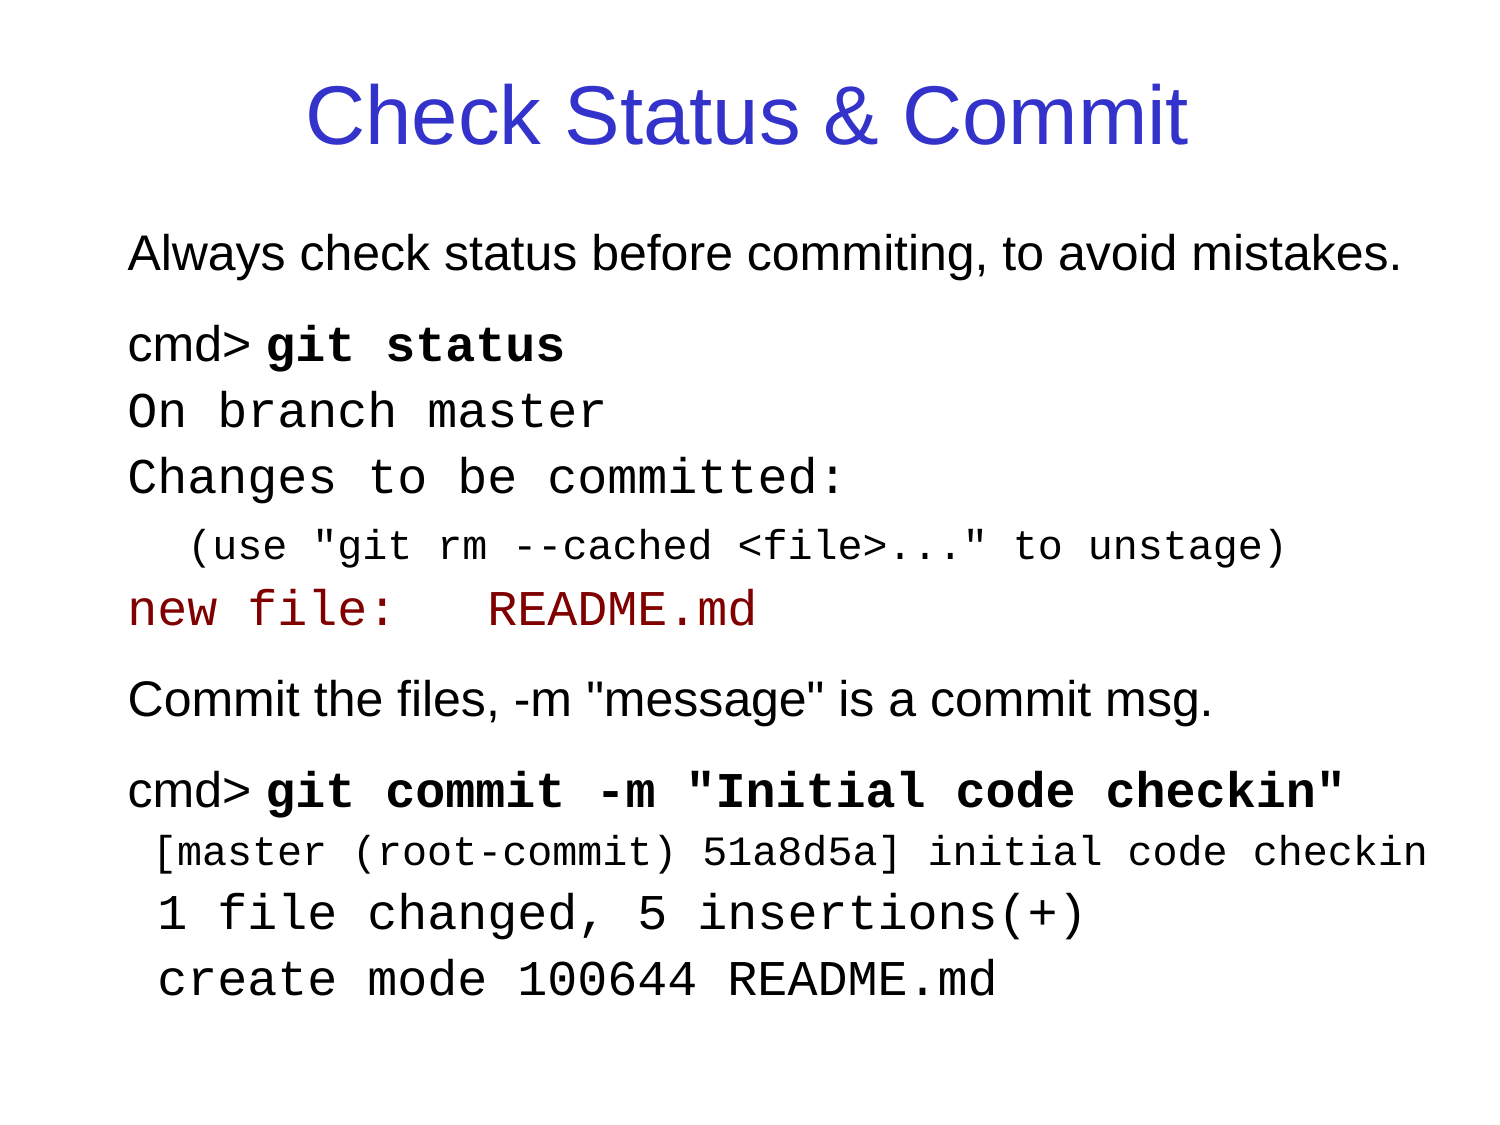

# Check Status & Commit
Always check status before commiting, to avoid mistakes.
cmd> git status
On branch master
Changes to be committed:
 (use "git rm --cached <file>..." to unstage)
new file: README.md
Commit the files, -m "message" is a commit msg.
cmd> git commit -m "Initial code checkin"
 [master (root-commit) 51a8d5a] initial code checkin
 1 file changed, 5 insertions(+)
 create mode 100644 README.md